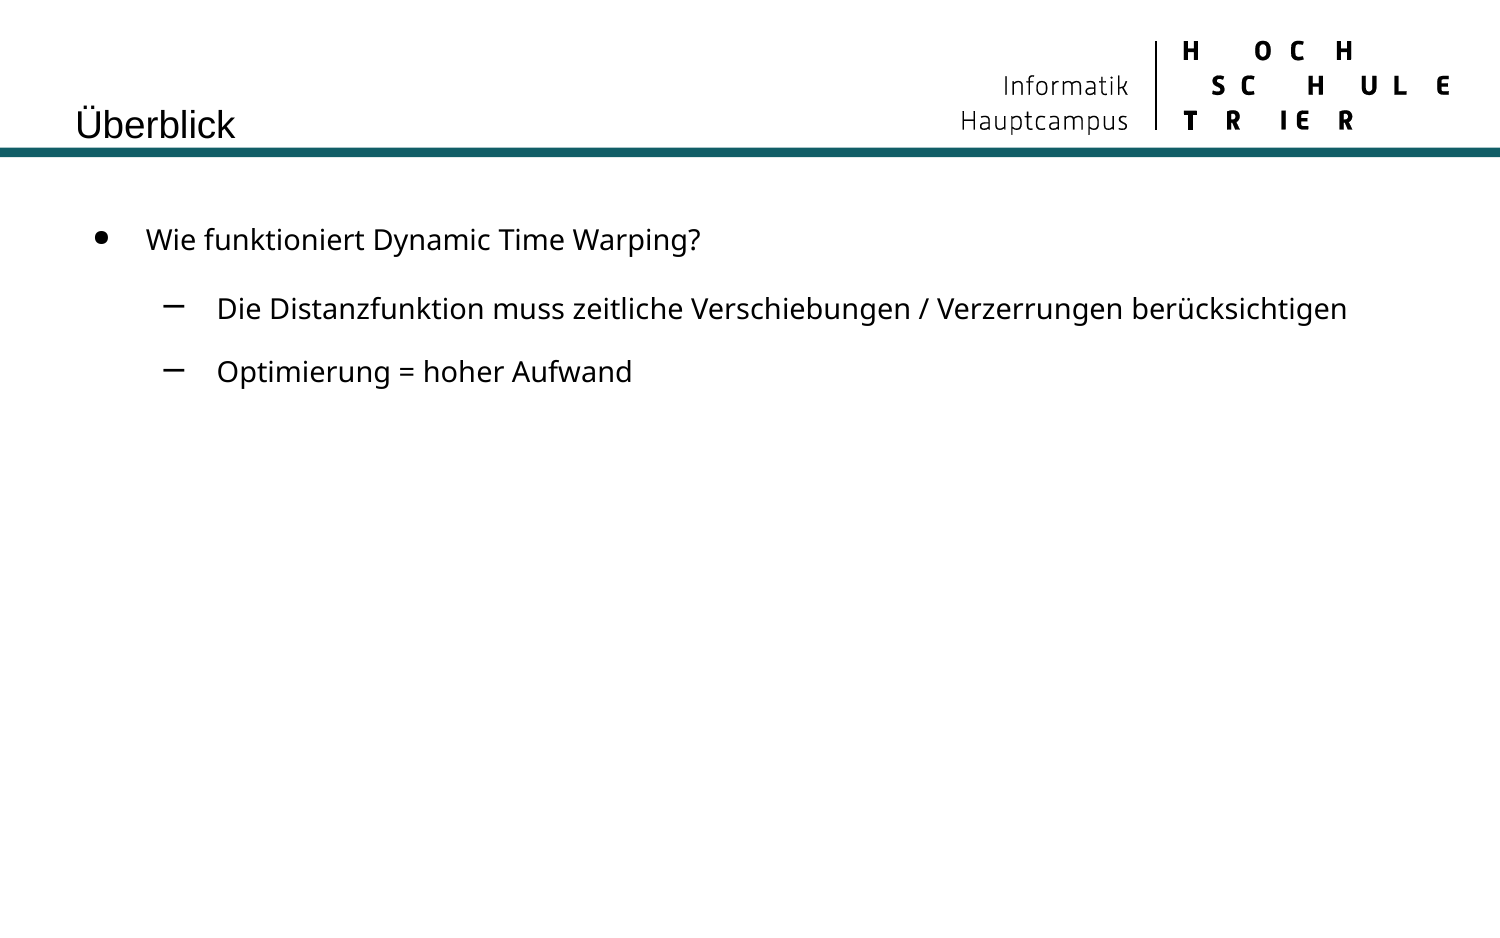

# Überblick
Wie funktioniert Dynamic Time Warping?
Die Distanzfunktion muss zeitliche Verschiebungen / Verzerrungen berücksichtigen
Optimierung = hoher Aufwand